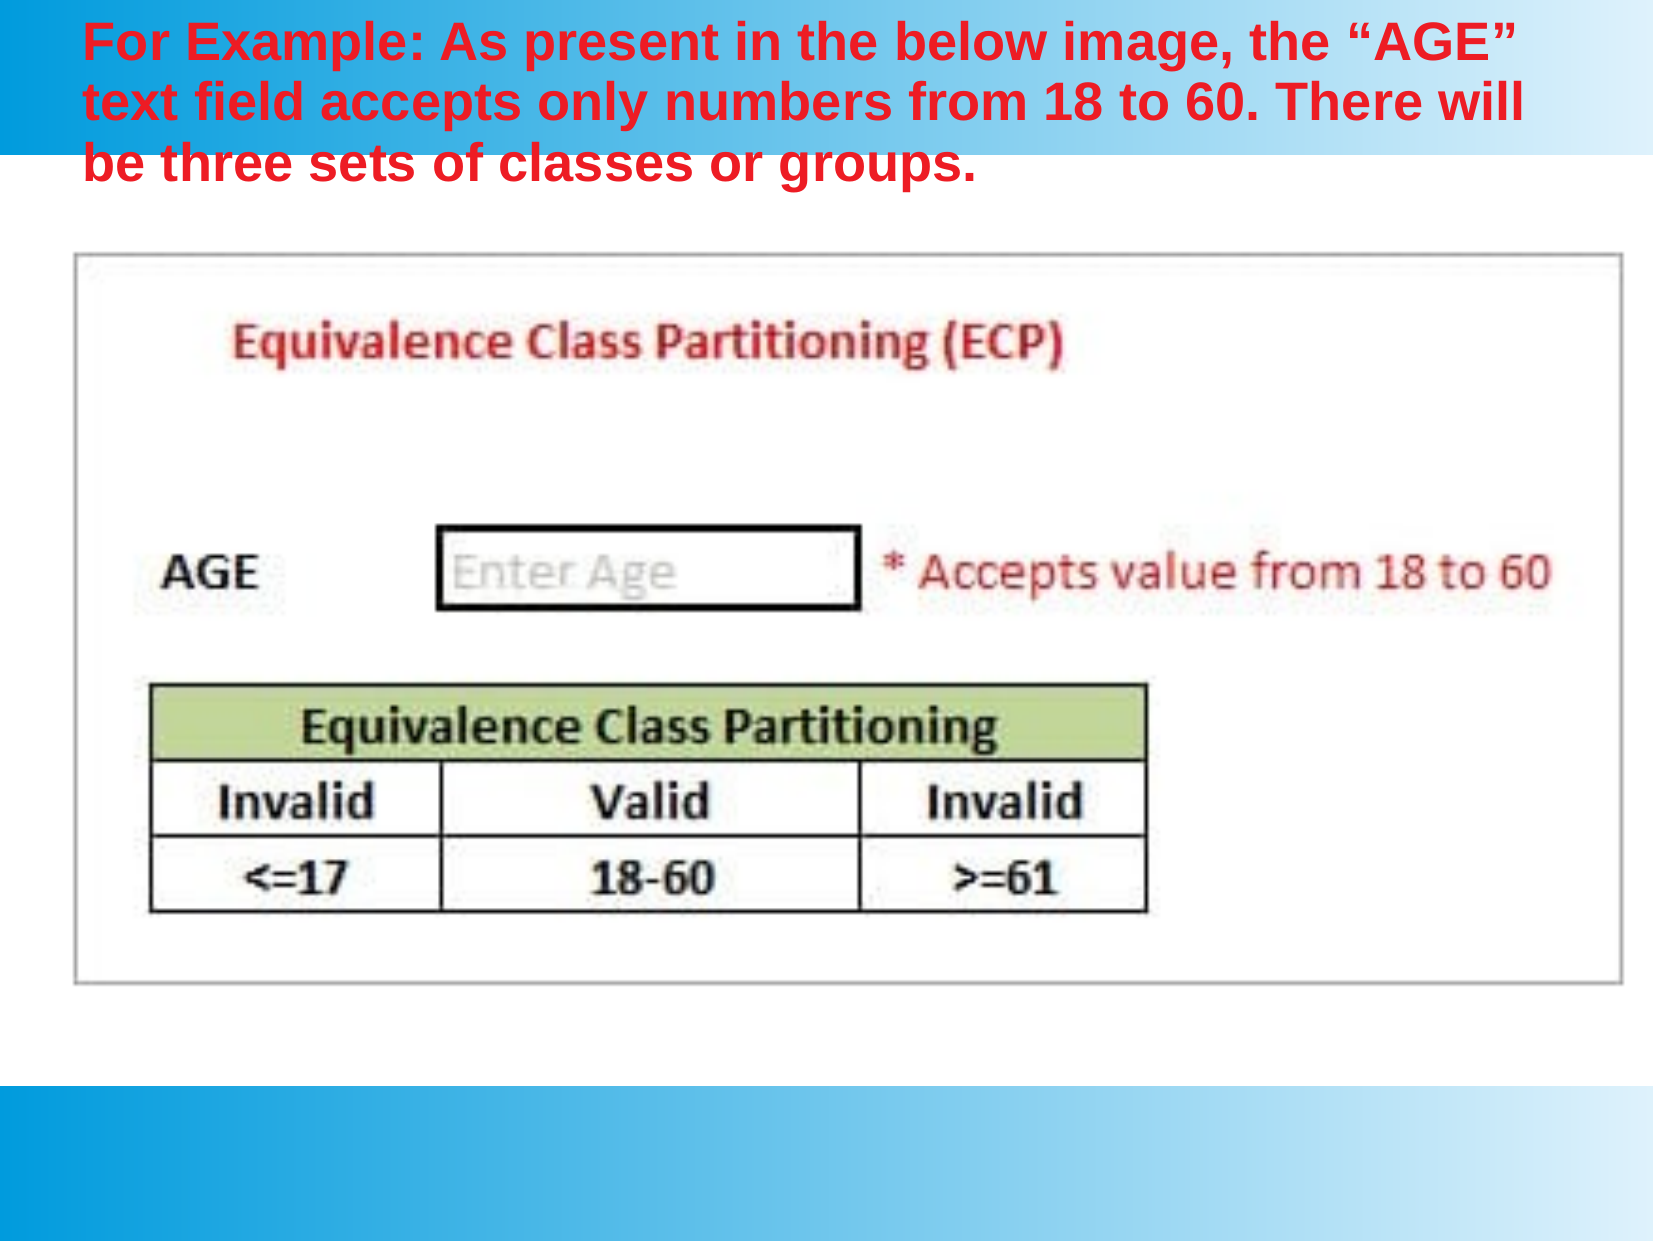

# For Example: As present in the below image, the “AGE” text field accepts only numbers from 18 to 60. There will be three sets of classes or groups.